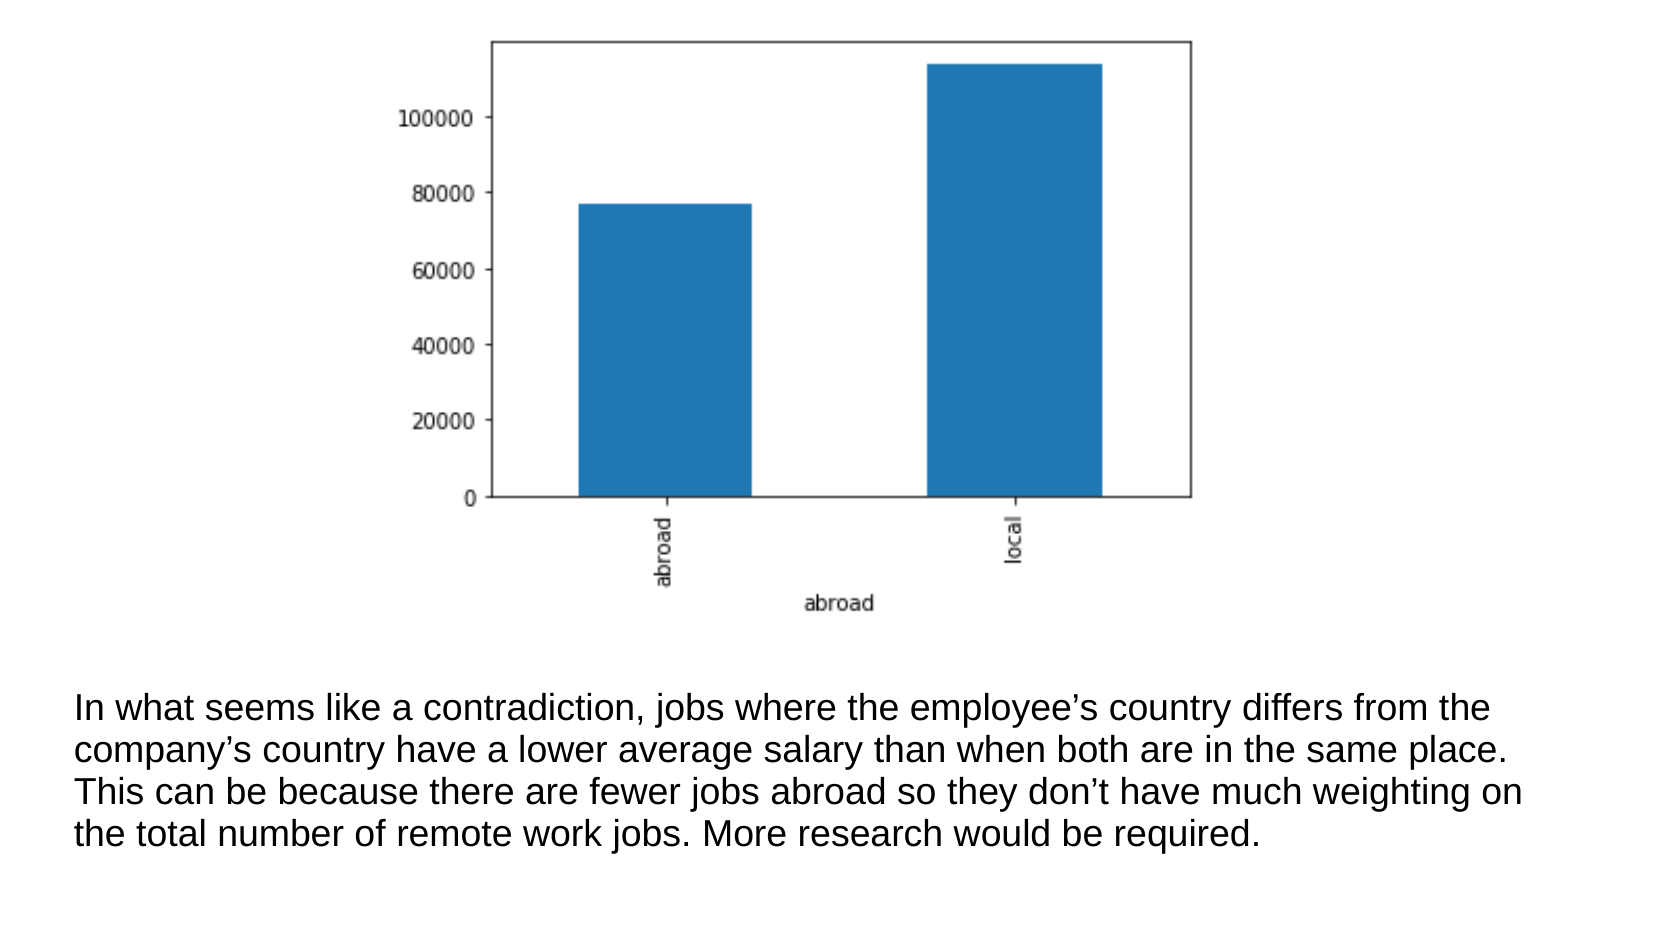

In what seems like a contradiction, jobs where the employee’s country differs from the company’s country have a lower average salary than when both are in the same place.
This can be because there are fewer jobs abroad so they don’t have much weighting on the total number of remote work jobs. More research would be required.